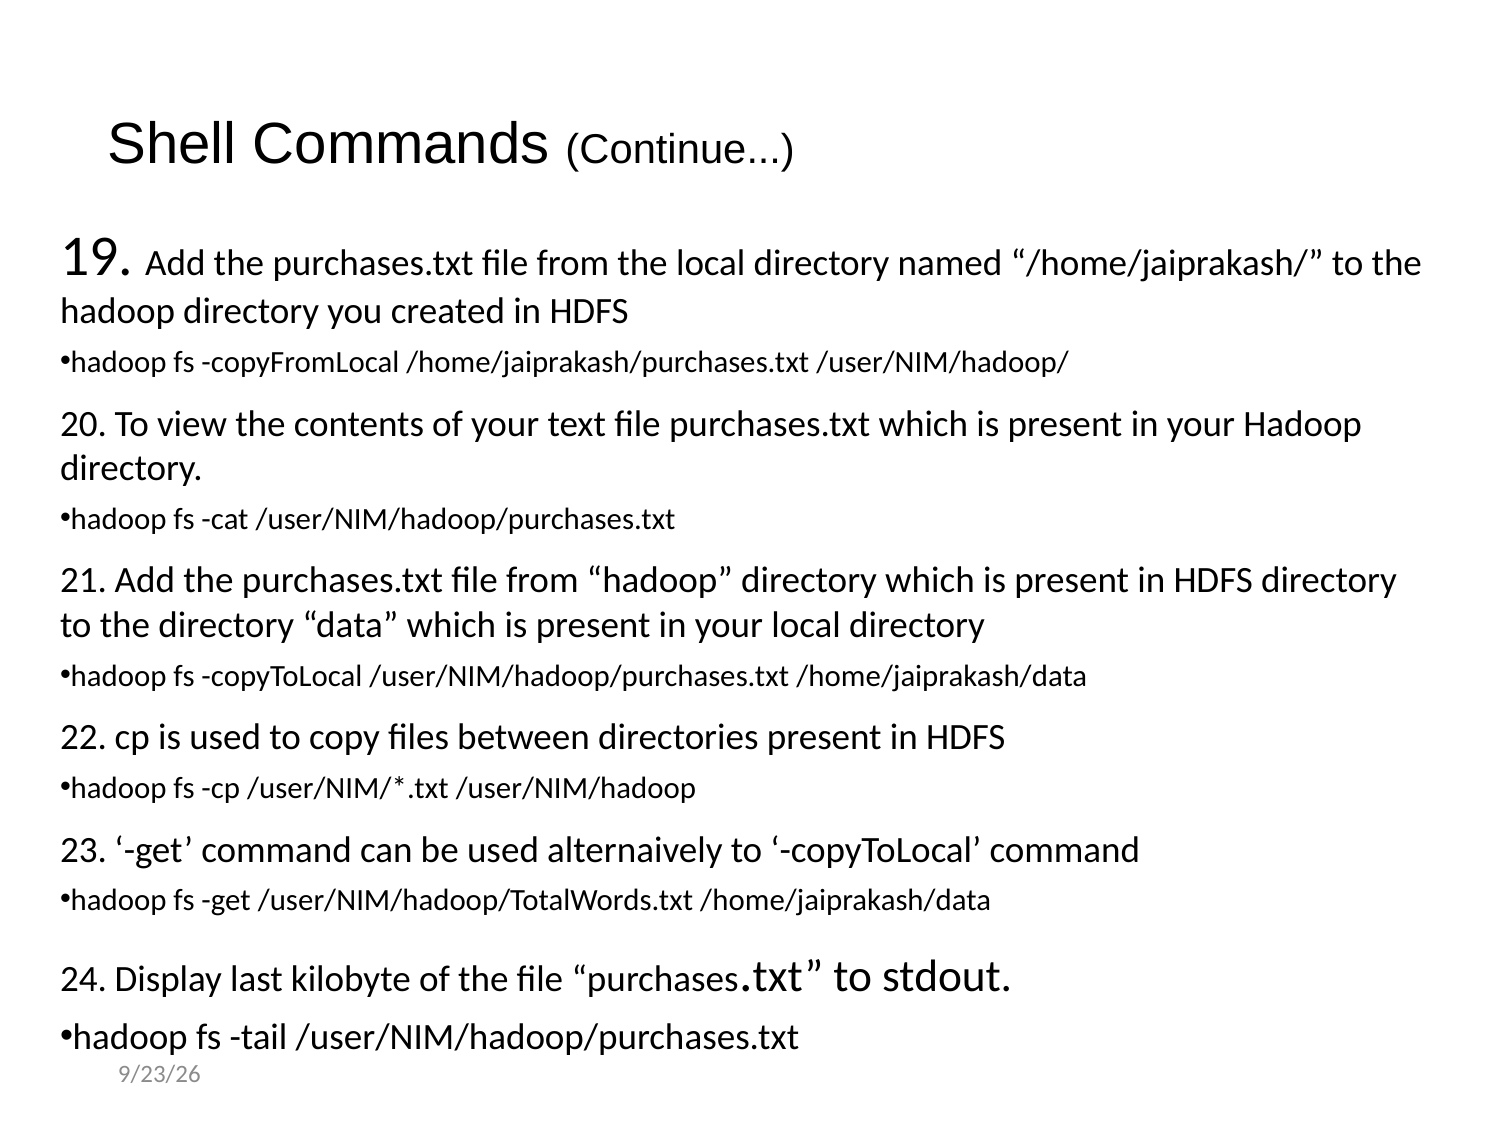

Shell Commands (Continue...)
# Add the purchases.txt file from the local directory named “/home/jaiprakash/” to the hadoop directory you created in HDFS
hadoop fs -copyFromLocal /home/jaiprakash/purchases.txt /user/NIM/hadoop/
 To view the contents of your text file purchases.txt which is present in your Hadoop directory.
hadoop fs -cat /user/NIM/hadoop/purchases.txt
 Add the purchases.txt file from “hadoop” directory which is present in HDFS directory to the directory “data” which is present in your local directory
hadoop fs -copyToLocal /user/NIM/hadoop/purchases.txt /home/jaiprakash/data
 cp is used to copy files between directories present in HDFS
hadoop fs -cp /user/NIM/*.txt /user/NIM/hadoop
 ‘-get’ command can be used alternaively to ‘-copyToLocal’ command
hadoop fs -get /user/NIM/hadoop/TotalWords.txt /home/jaiprakash/data
 Display last kilobyte of the file “purchases.txt” to stdout.
hadoop fs -tail /user/NIM/hadoop/purchases.txt